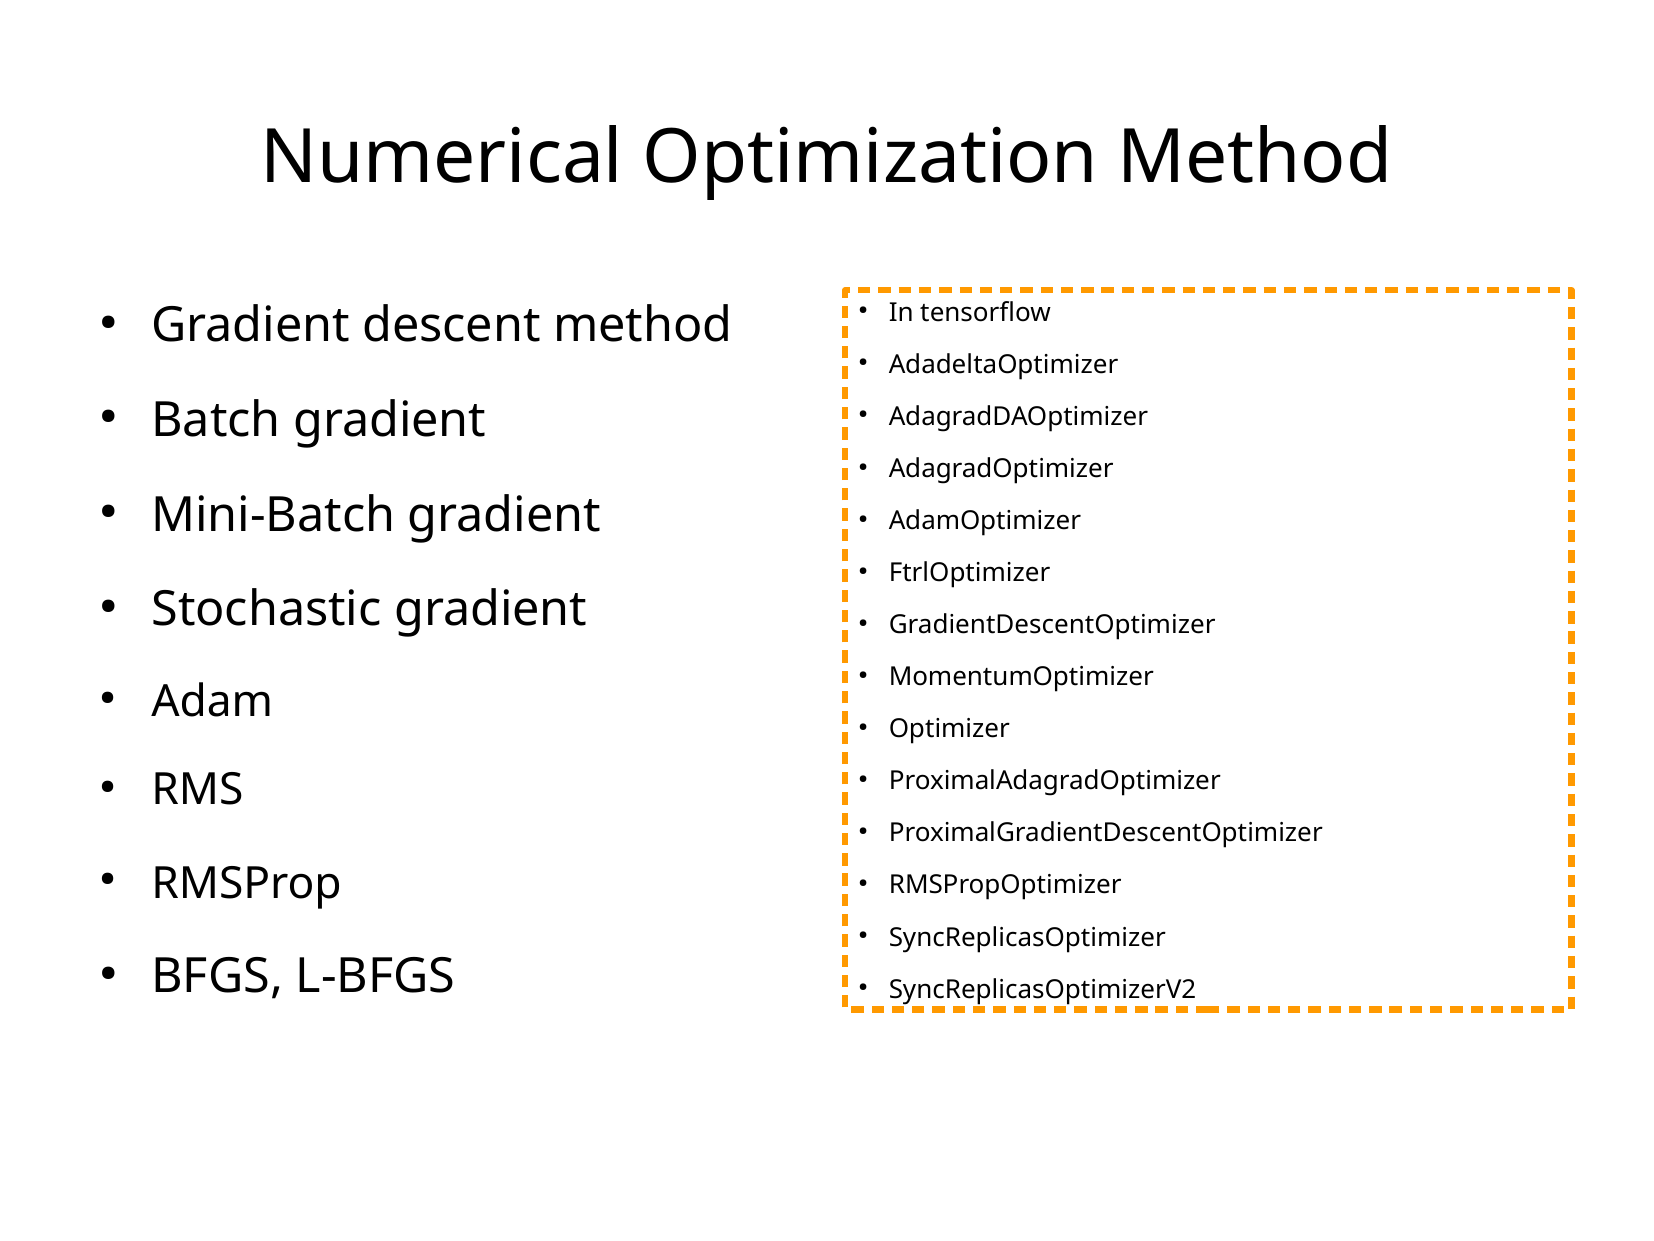

# Numerical Optimization Method
Gradient descent method
Batch gradient
Mini-Batch gradient
Stochastic gradient
Adam
RMS
RMSProp
BFGS, L-BFGS
In tensorflow
AdadeltaOptimizer
AdagradDAOptimizer
AdagradOptimizer
AdamOptimizer
FtrlOptimizer
GradientDescentOptimizer
MomentumOptimizer
Optimizer
ProximalAdagradOptimizer
ProximalGradientDescentOptimizer
RMSPropOptimizer
SyncReplicasOptimizer
SyncReplicasOptimizerV2